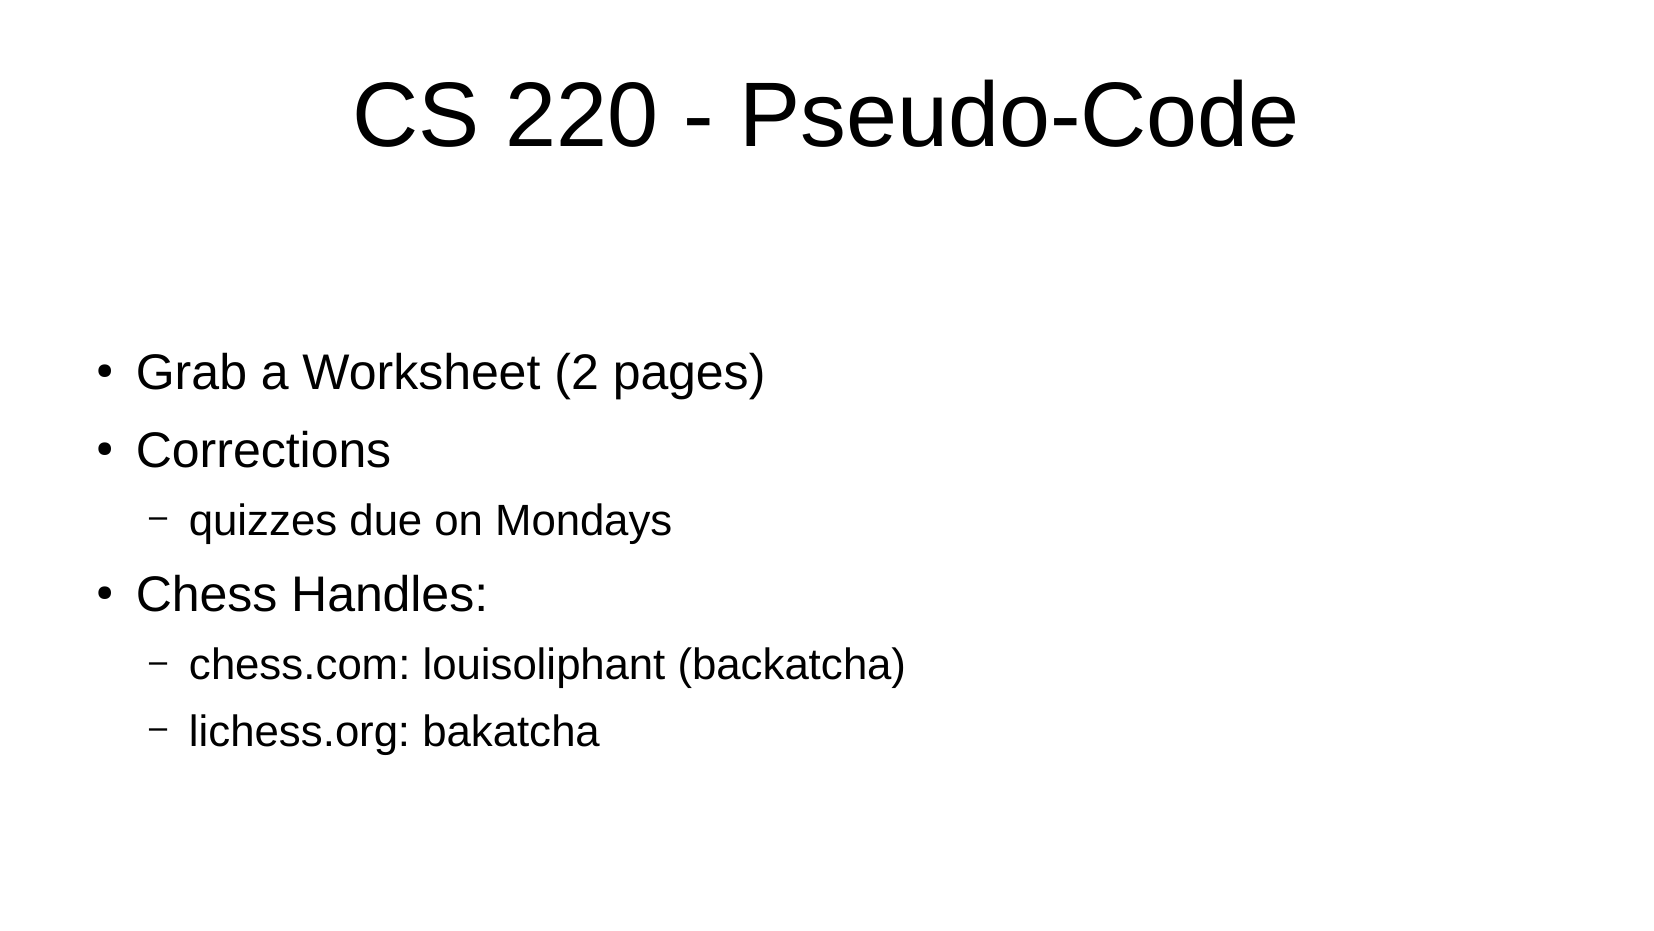

# CS 220 - Pseudo-Code
Grab a Worksheet (2 pages)
Corrections
quizzes due on Mondays
Chess Handles:
chess.com: louisoliphant (backatcha)
lichess.org: bakatcha